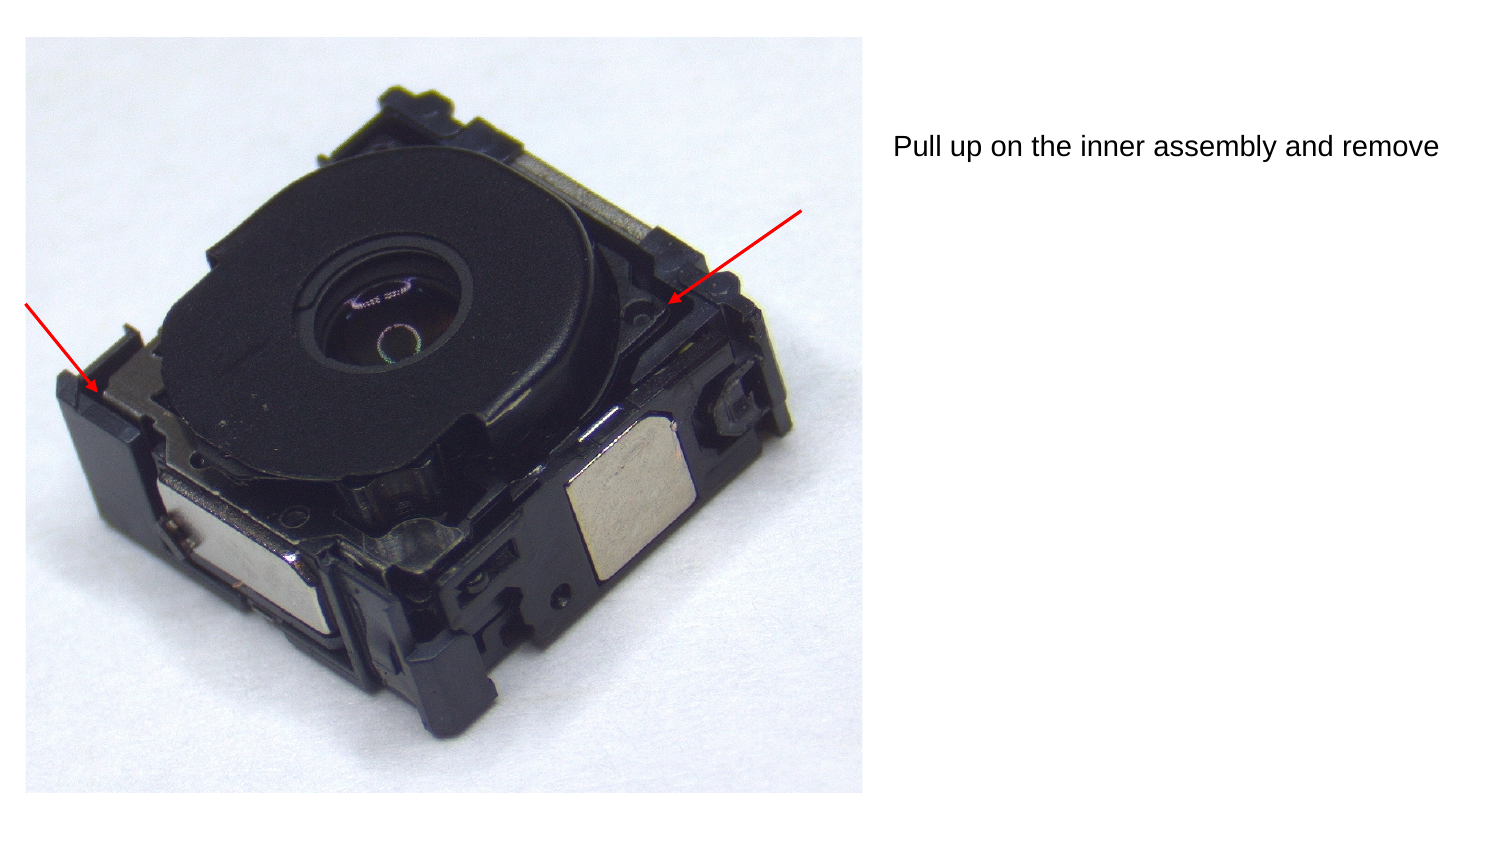

Pull up on the inner assembly and remove